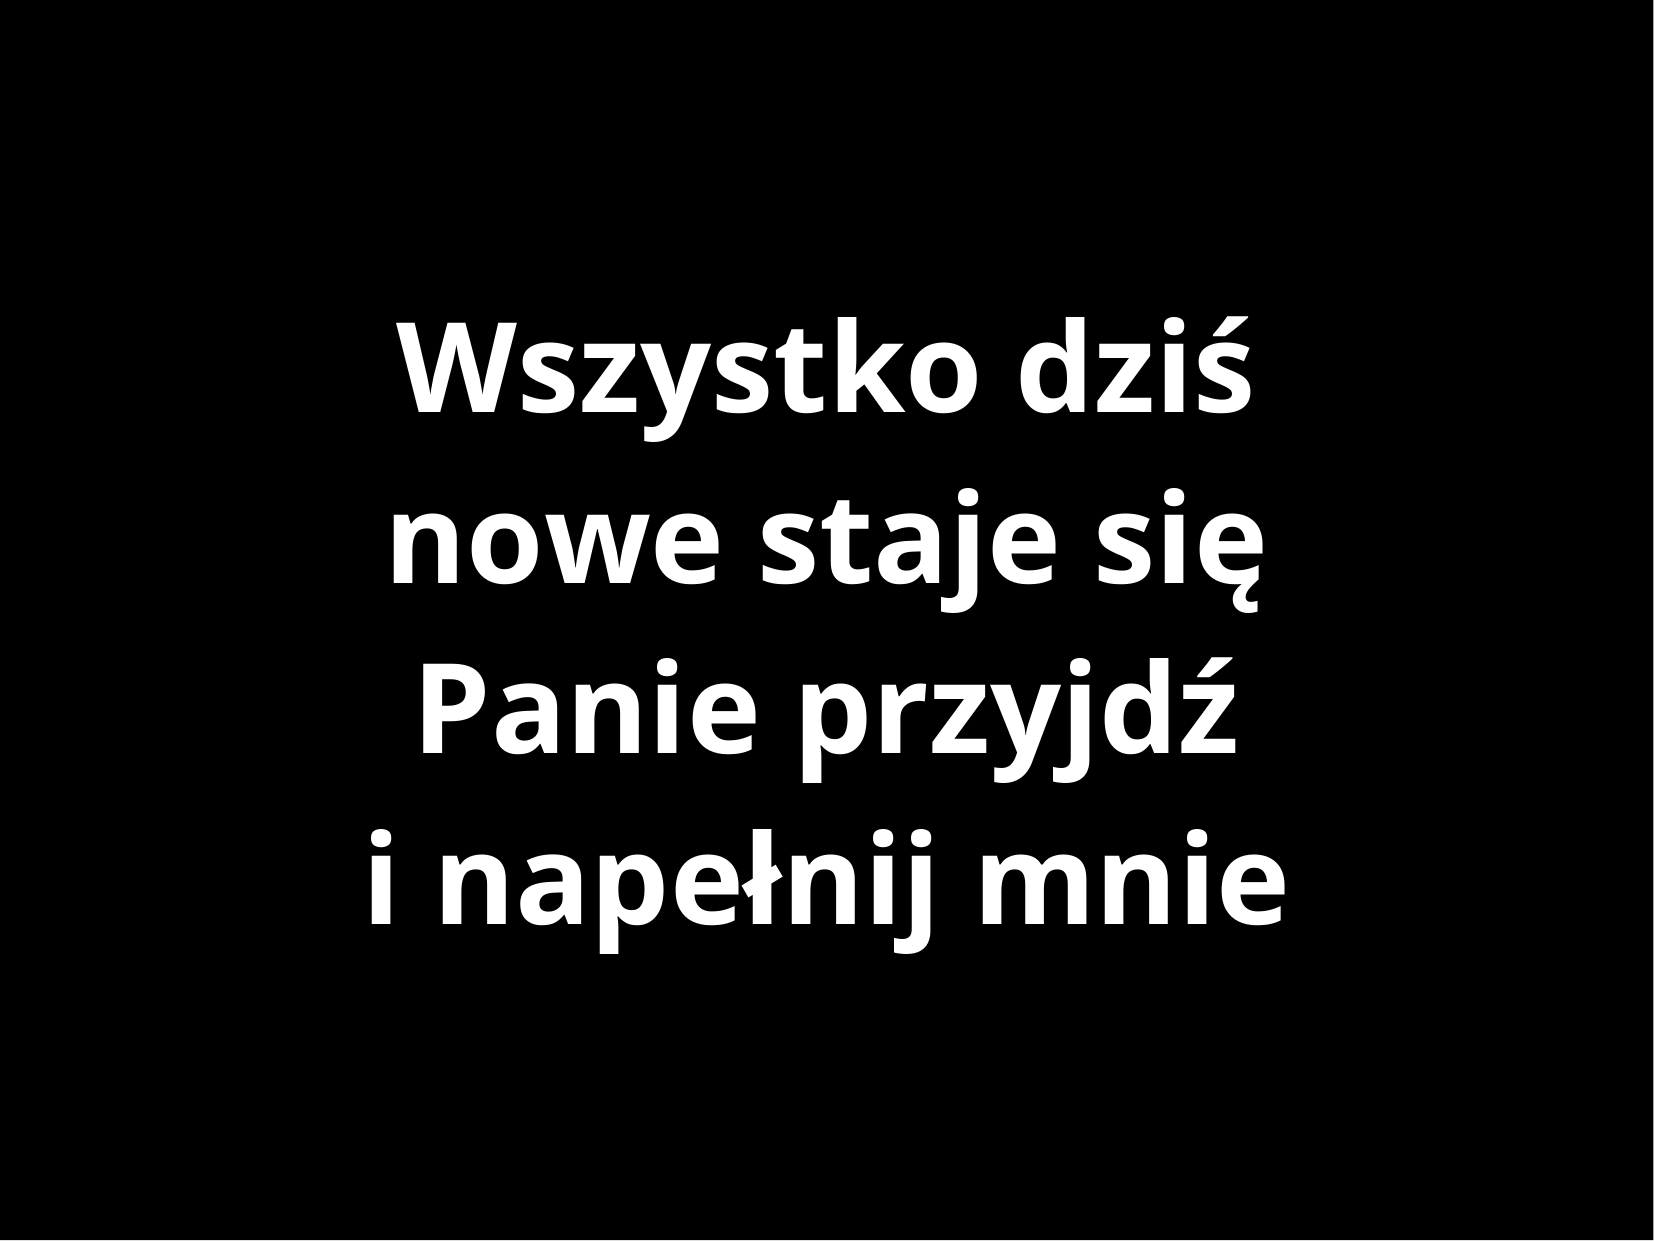

# Wszystko dziś nowe staje się Panie przyjdź i napełnij mnie